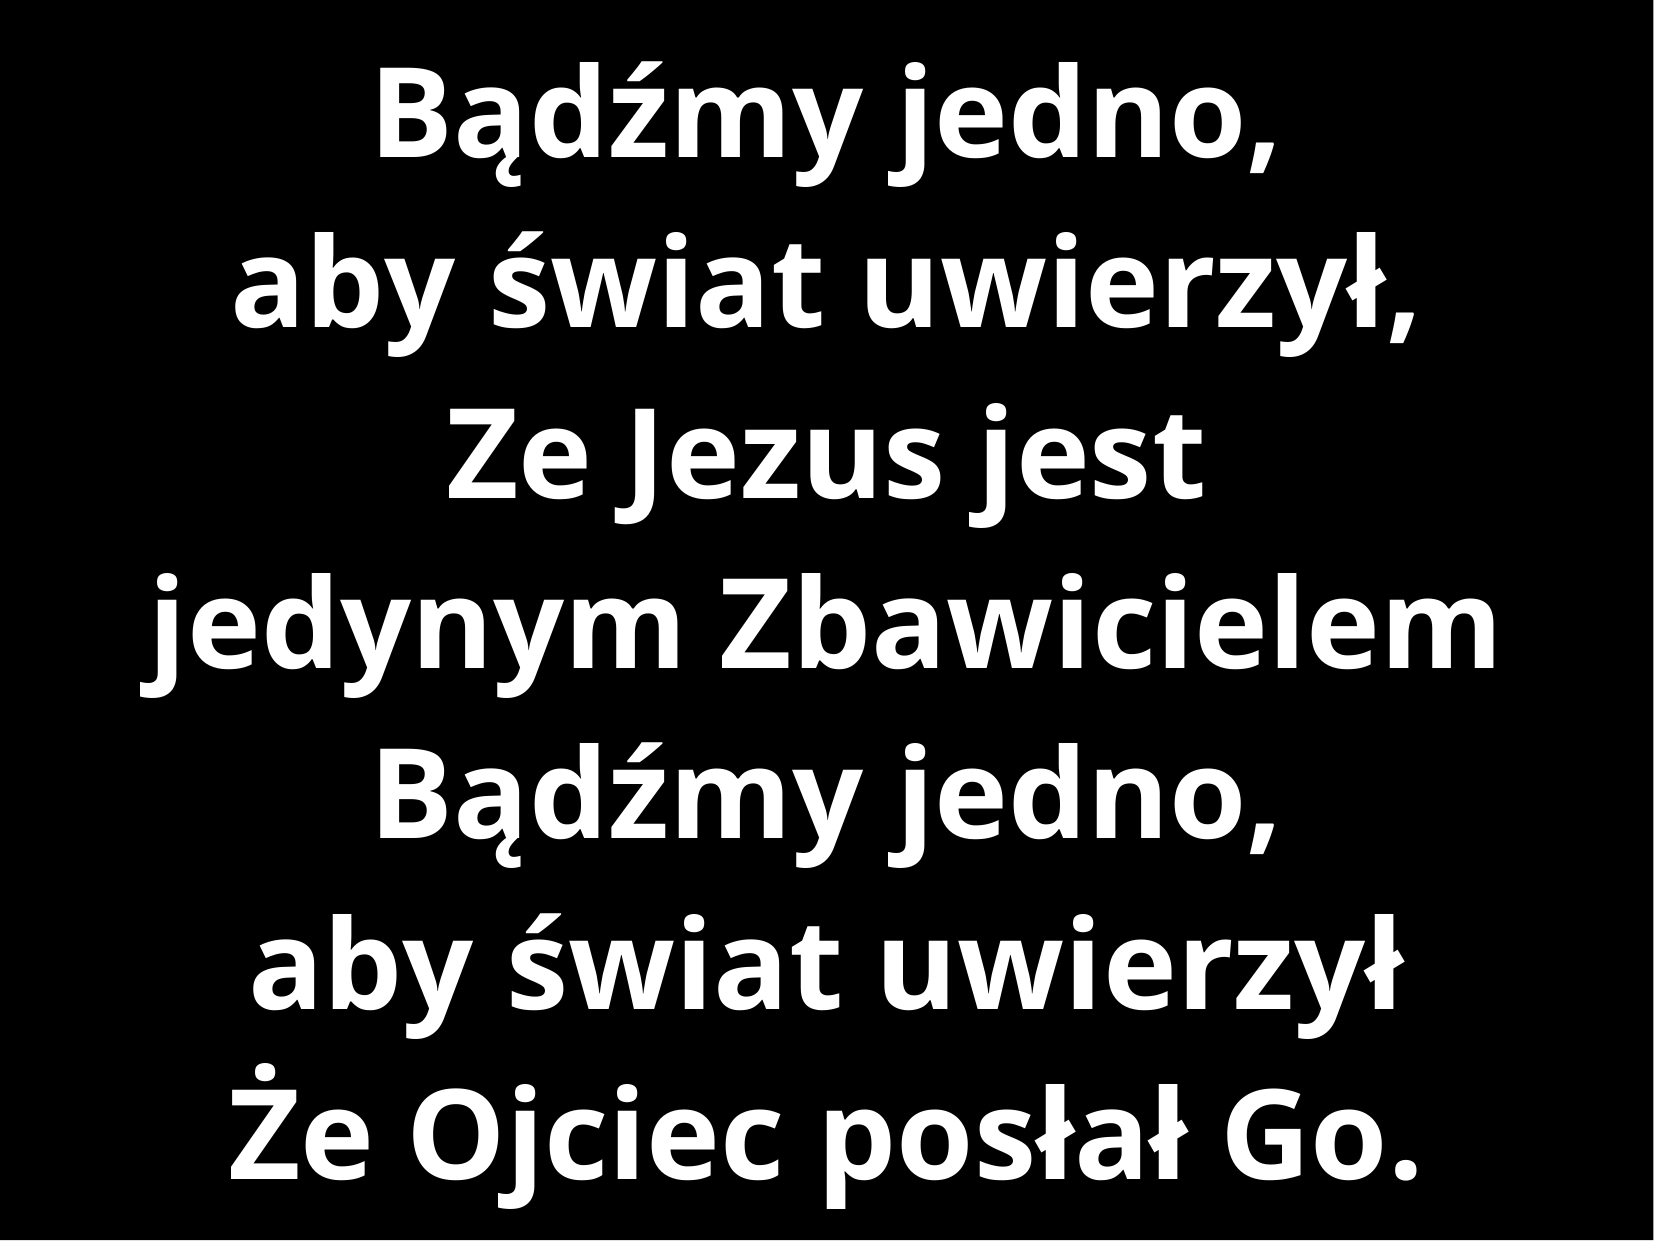

# Bądźmy jedno, aby świat uwierzył, Ze Jezus jest jedynym Zbawicielem Bądźmy jedno, aby świat uwierzył Że Ojciec posłał Go.